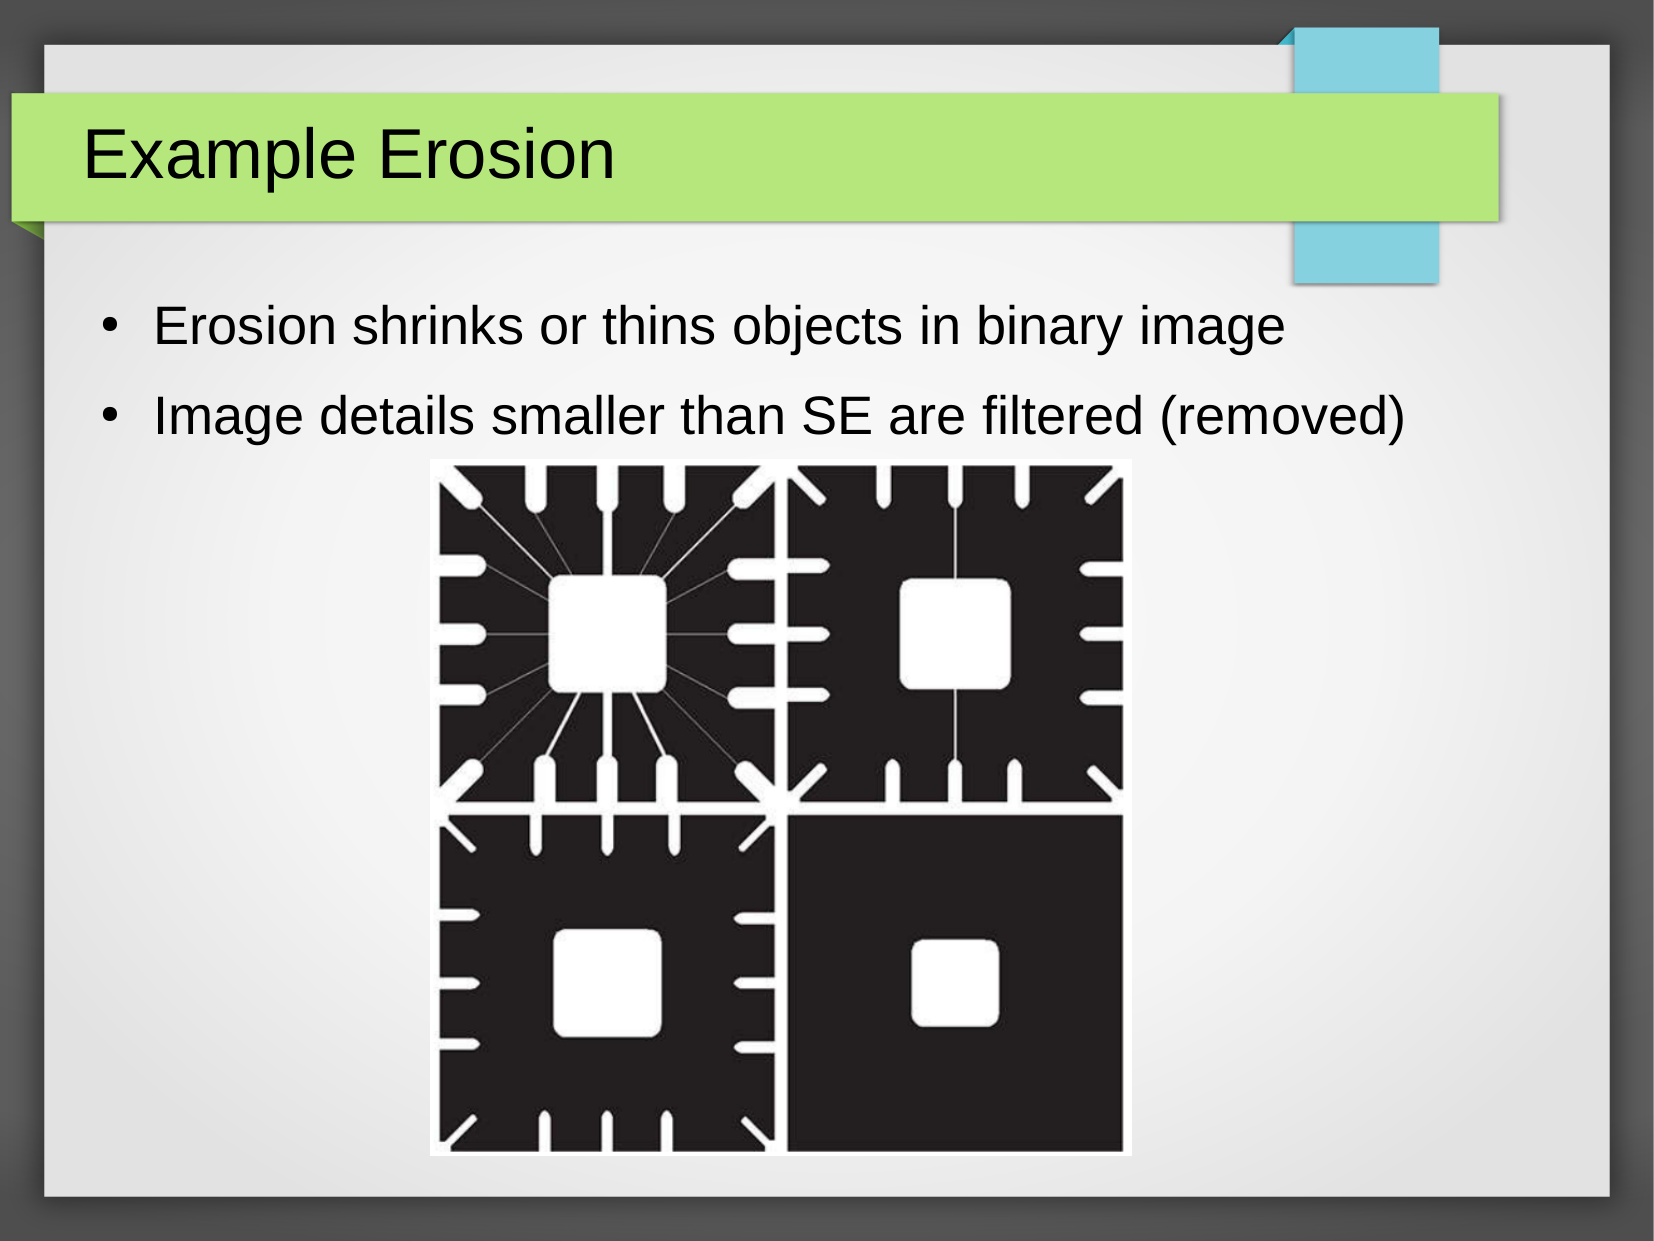

# Example Erosion
Erosion shrinks or thins objects in binary image
Image details smaller than SE are filtered (removed)